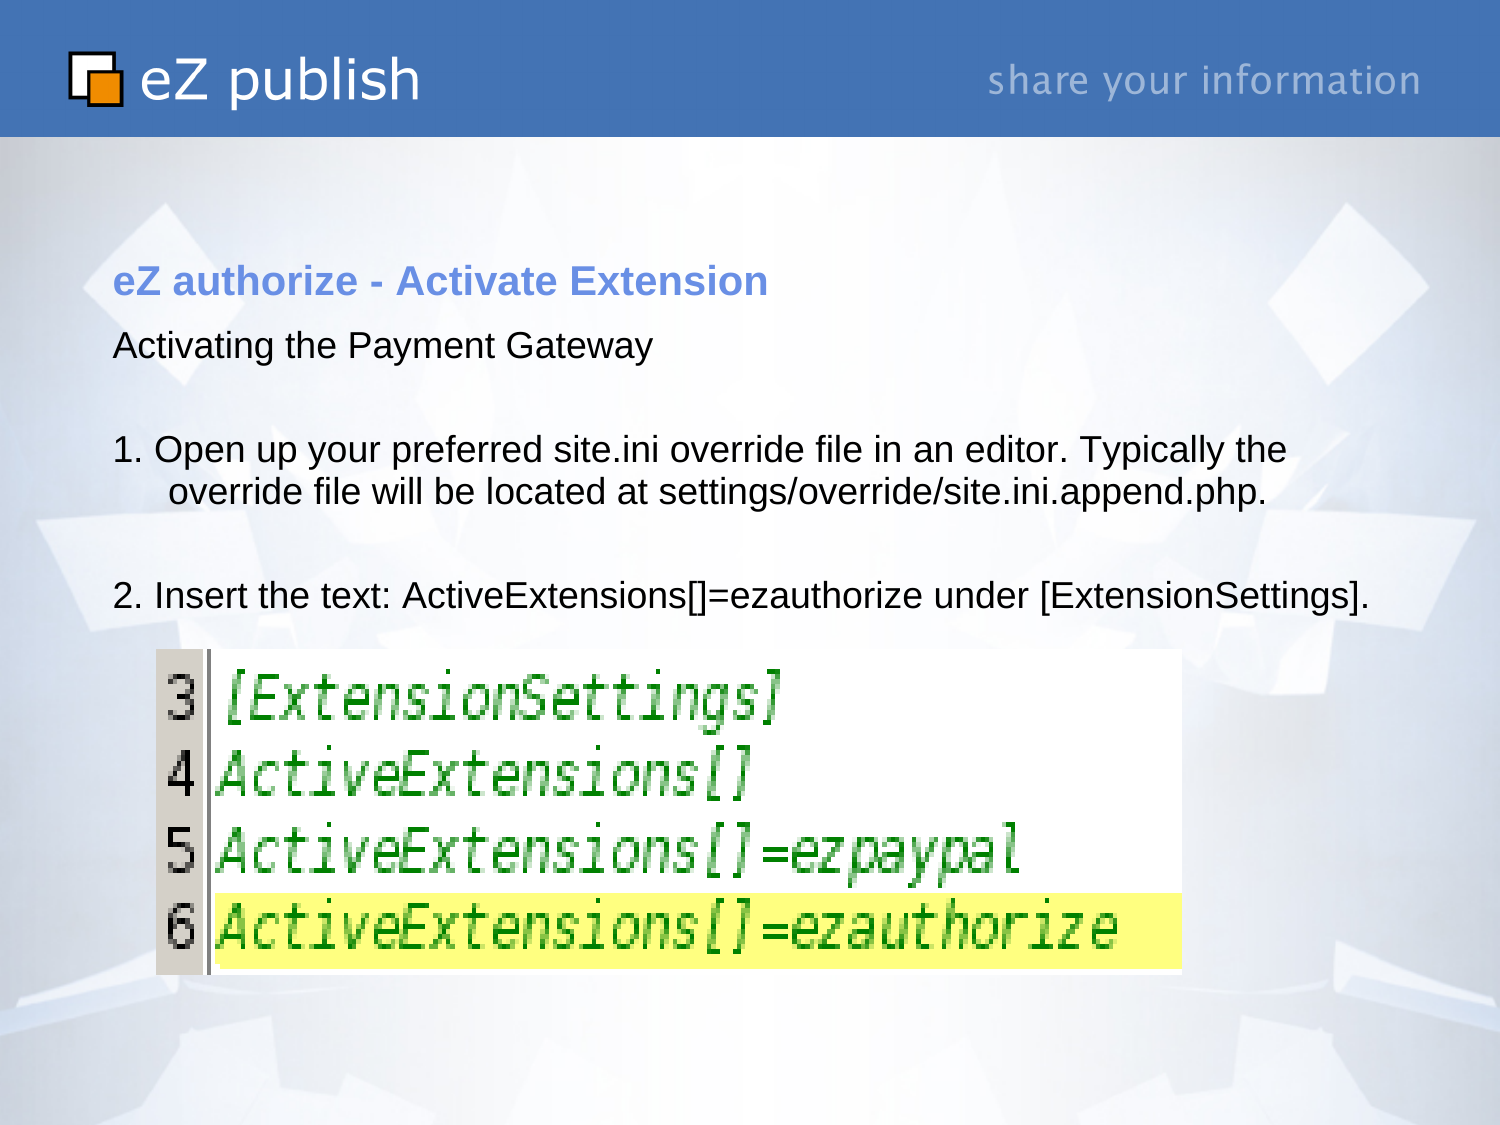

# eZ authorize - Activate Extension
Activating the Payment Gateway
1. Open up your preferred site.ini override file in an editor. Typically the override file will be located at settings/override/site.ini.append.php.
2. Insert the text: ActiveExtensions[]=ezauthorize under [ExtensionSettings].